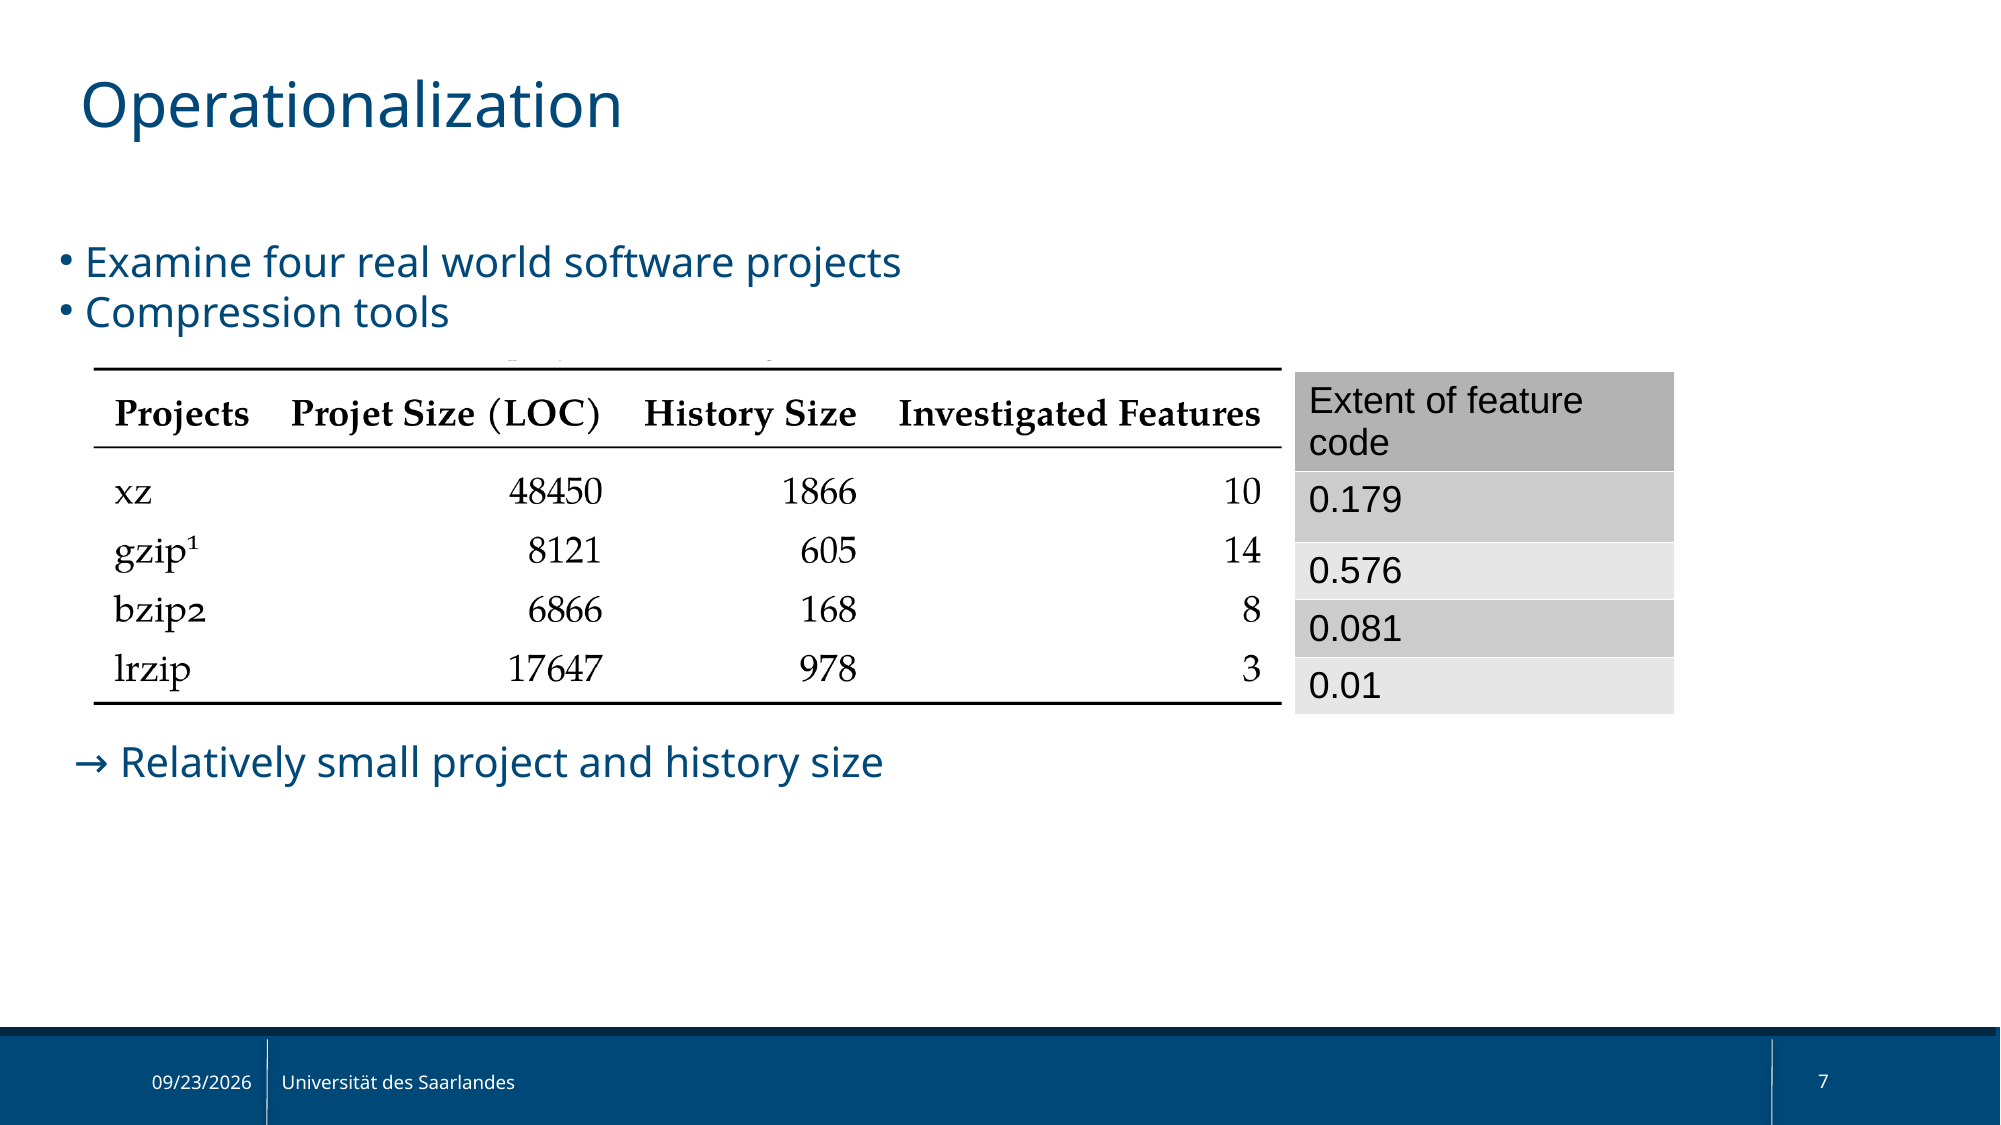

Operationalization
# Examine four real world software projects
 Compression tools
→ Relatively small project and history size
| Extent of feature code |
| --- |
| 0.179 |
| 0.576 |
| 0.081 |
| 0.01 |
Universität des Saarlandes